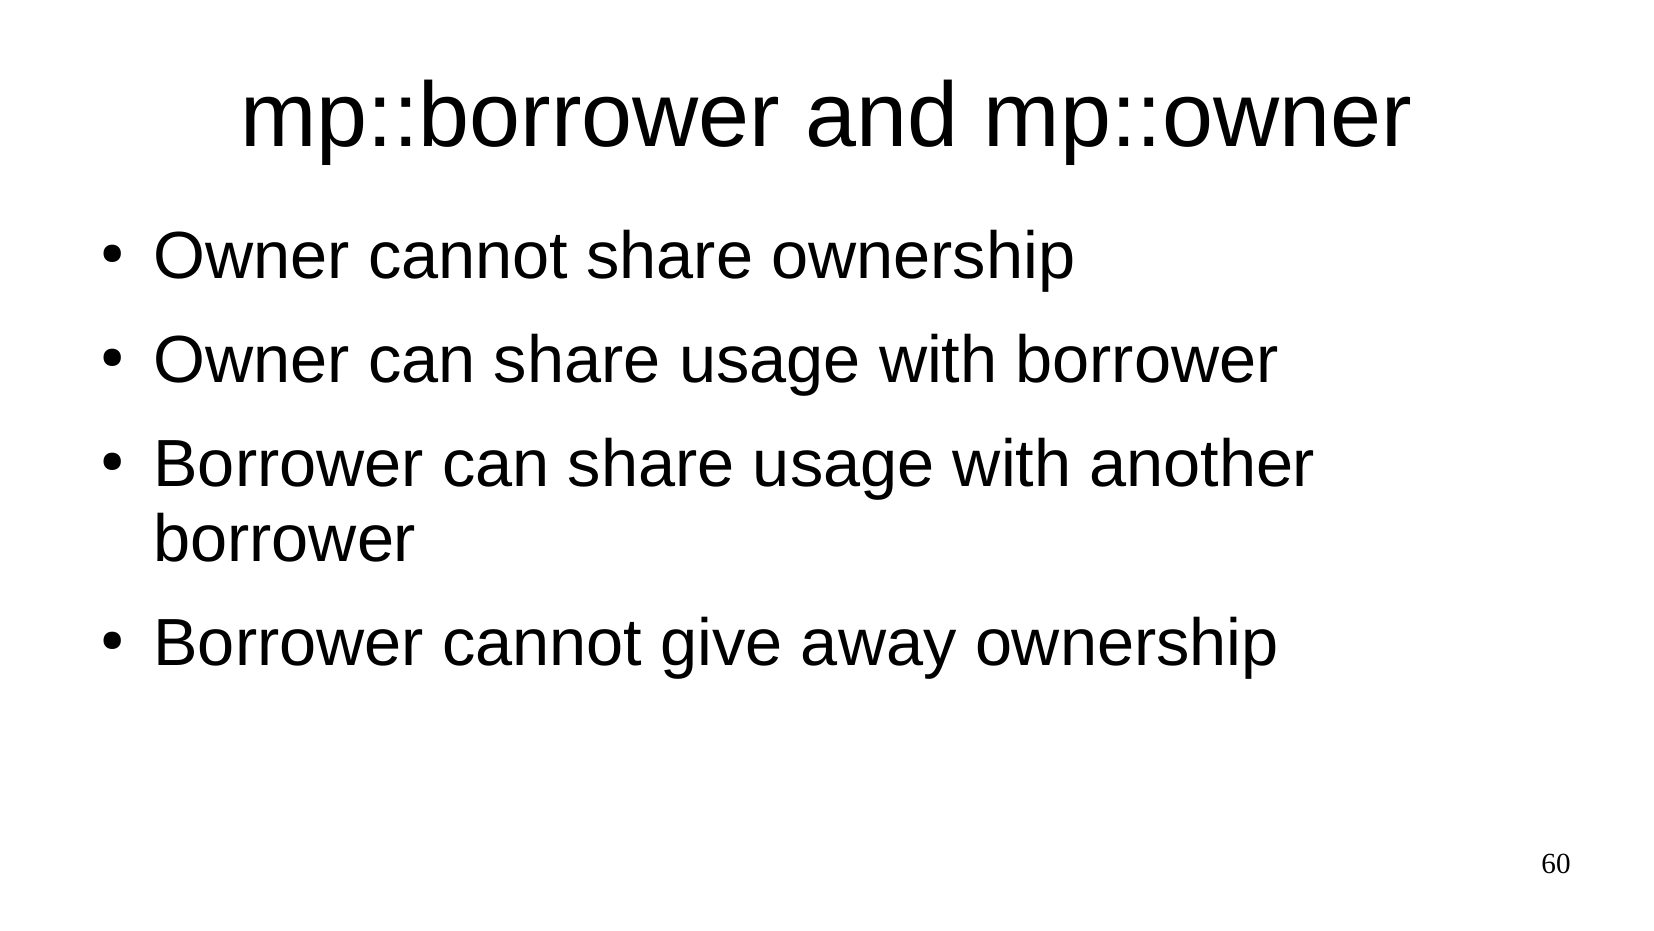

# mp::borrower and mp::owner
Owner cannot share ownership
Owner can share usage with borrower
Borrower can share usage with another borrower
Borrower cannot give away ownership
60